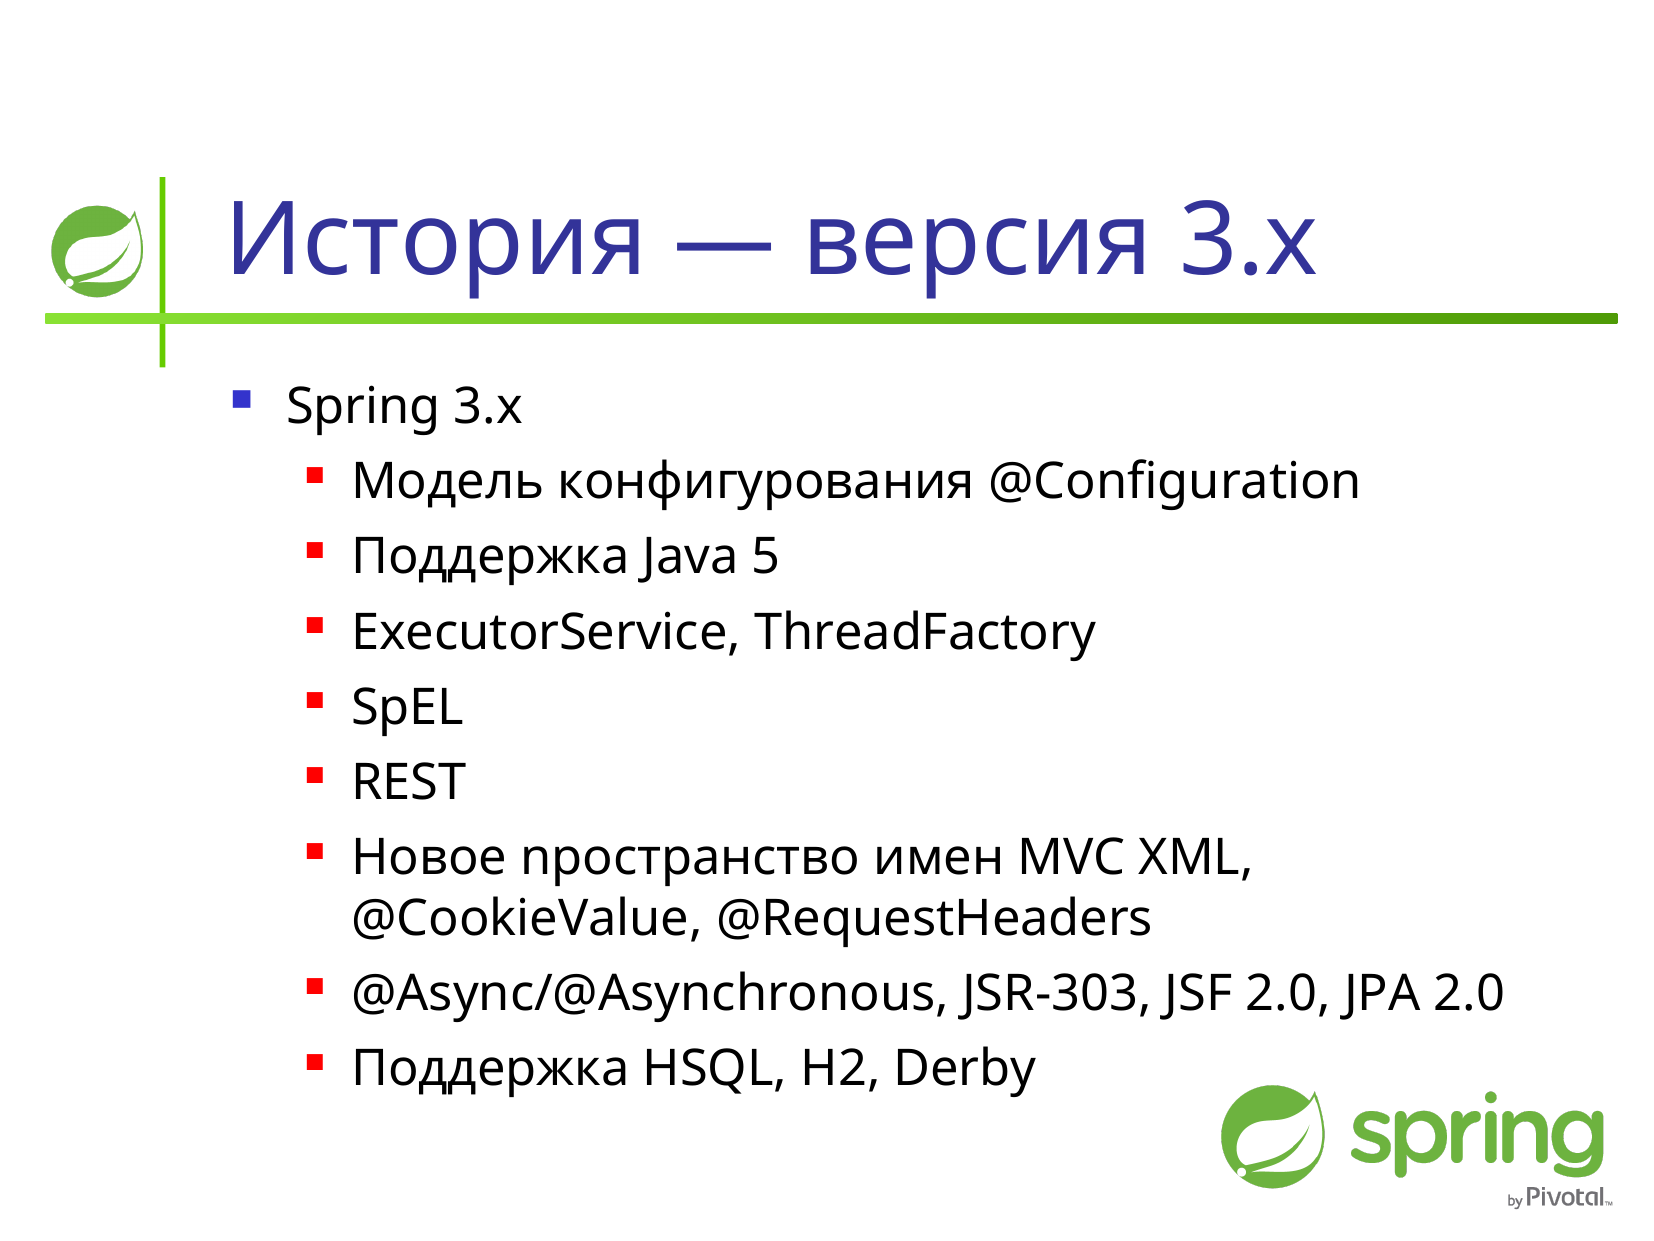

# История — версия 3.x
Spring 3.x
Модель конфигурования @Configuration
Поддержка Java 5
ExecutorService, ThreadFactory
SpEL
REST
Новое nространство имен MVC XML, @CookieValue, @RequestHeaders
@Async/@Asynchronous, JSR-303, JSF 2.0, JPA 2.0
Поддержка HSQL, H2, Derby